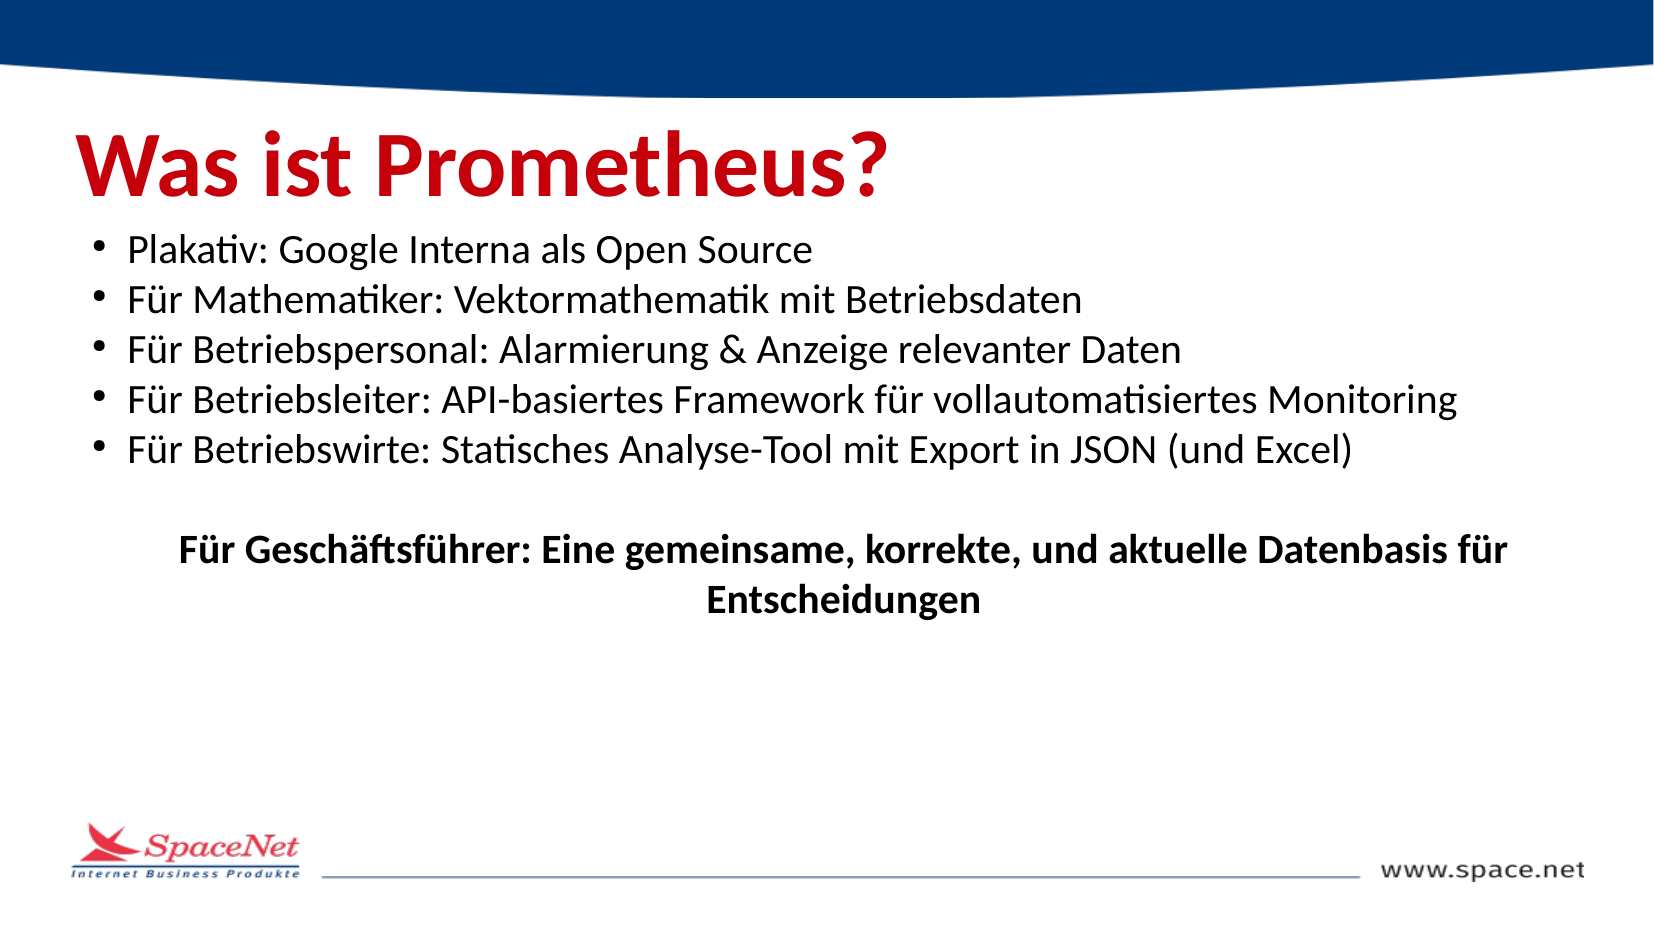

Was ist Prometheus?
Plakativ: Google Interna als Open Source
Für Mathematiker: Vektormathematik mit Betriebsdaten
Für Betriebspersonal: Alarmierung & Anzeige relevanter Daten
Für Betriebsleiter: API-basiertes Framework für vollautomatisiertes Monitoring
Für Betriebswirte: Statisches Analyse-Tool mit Export in JSON (und Excel)
Für Geschäftsführer: Eine gemeinsame, korrekte, und aktuelle Datenbasis für Entscheidungen